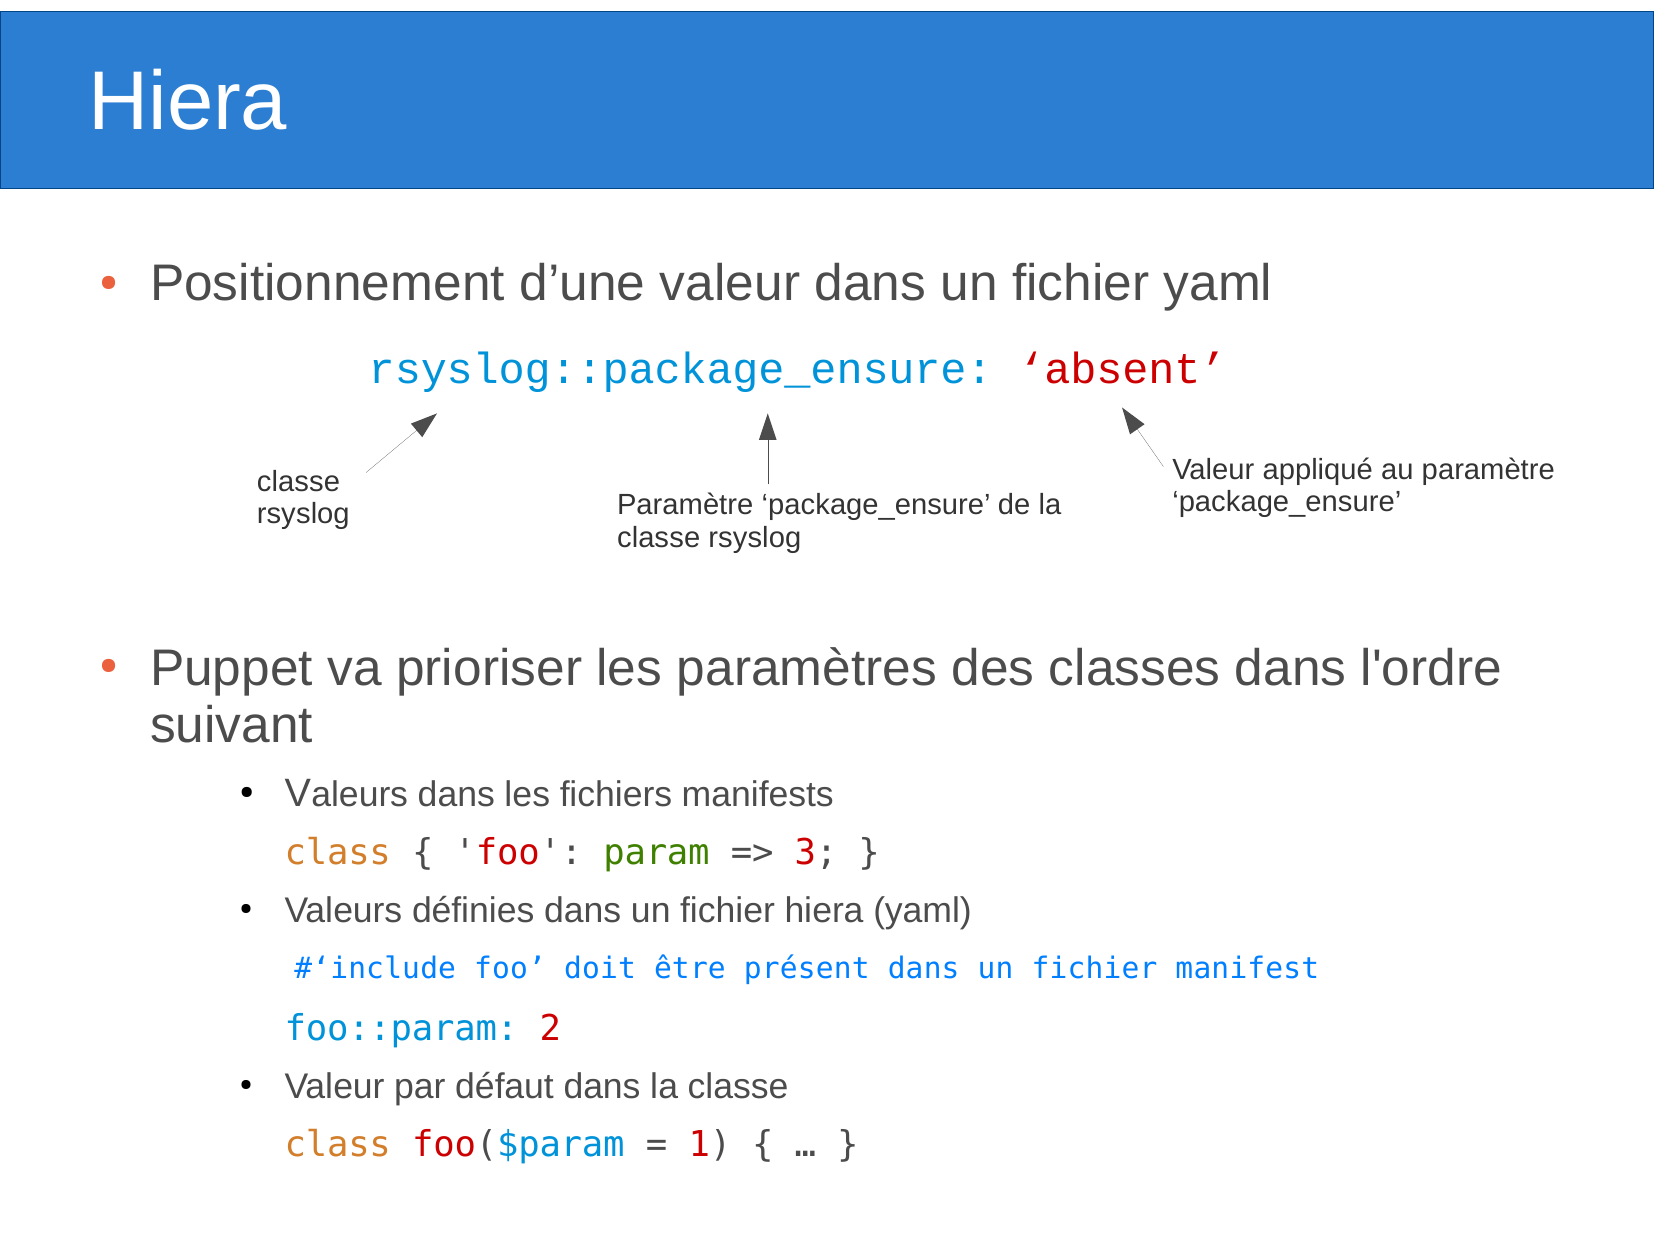

# Hiera
Positionnement d’une valeur dans un fichier yaml
 rsyslog::package_ensure: ‘absent’
Puppet va prioriser les paramètres des classes dans l'ordre suivant
Valeurs dans les fichiers manifests
class { 'foo': param => 3; }
Valeurs définies dans un fichier hiera (yaml)
 #‘include foo’ doit être présent dans un fichier manifest
foo::param: 2
Valeur par défaut dans la classe
class foo($param = 1) { … }
Valeur appliqué au paramètre ‘package_ensure’
classe rsyslog
Paramètre ‘package_ensure’ de la classe rsyslog